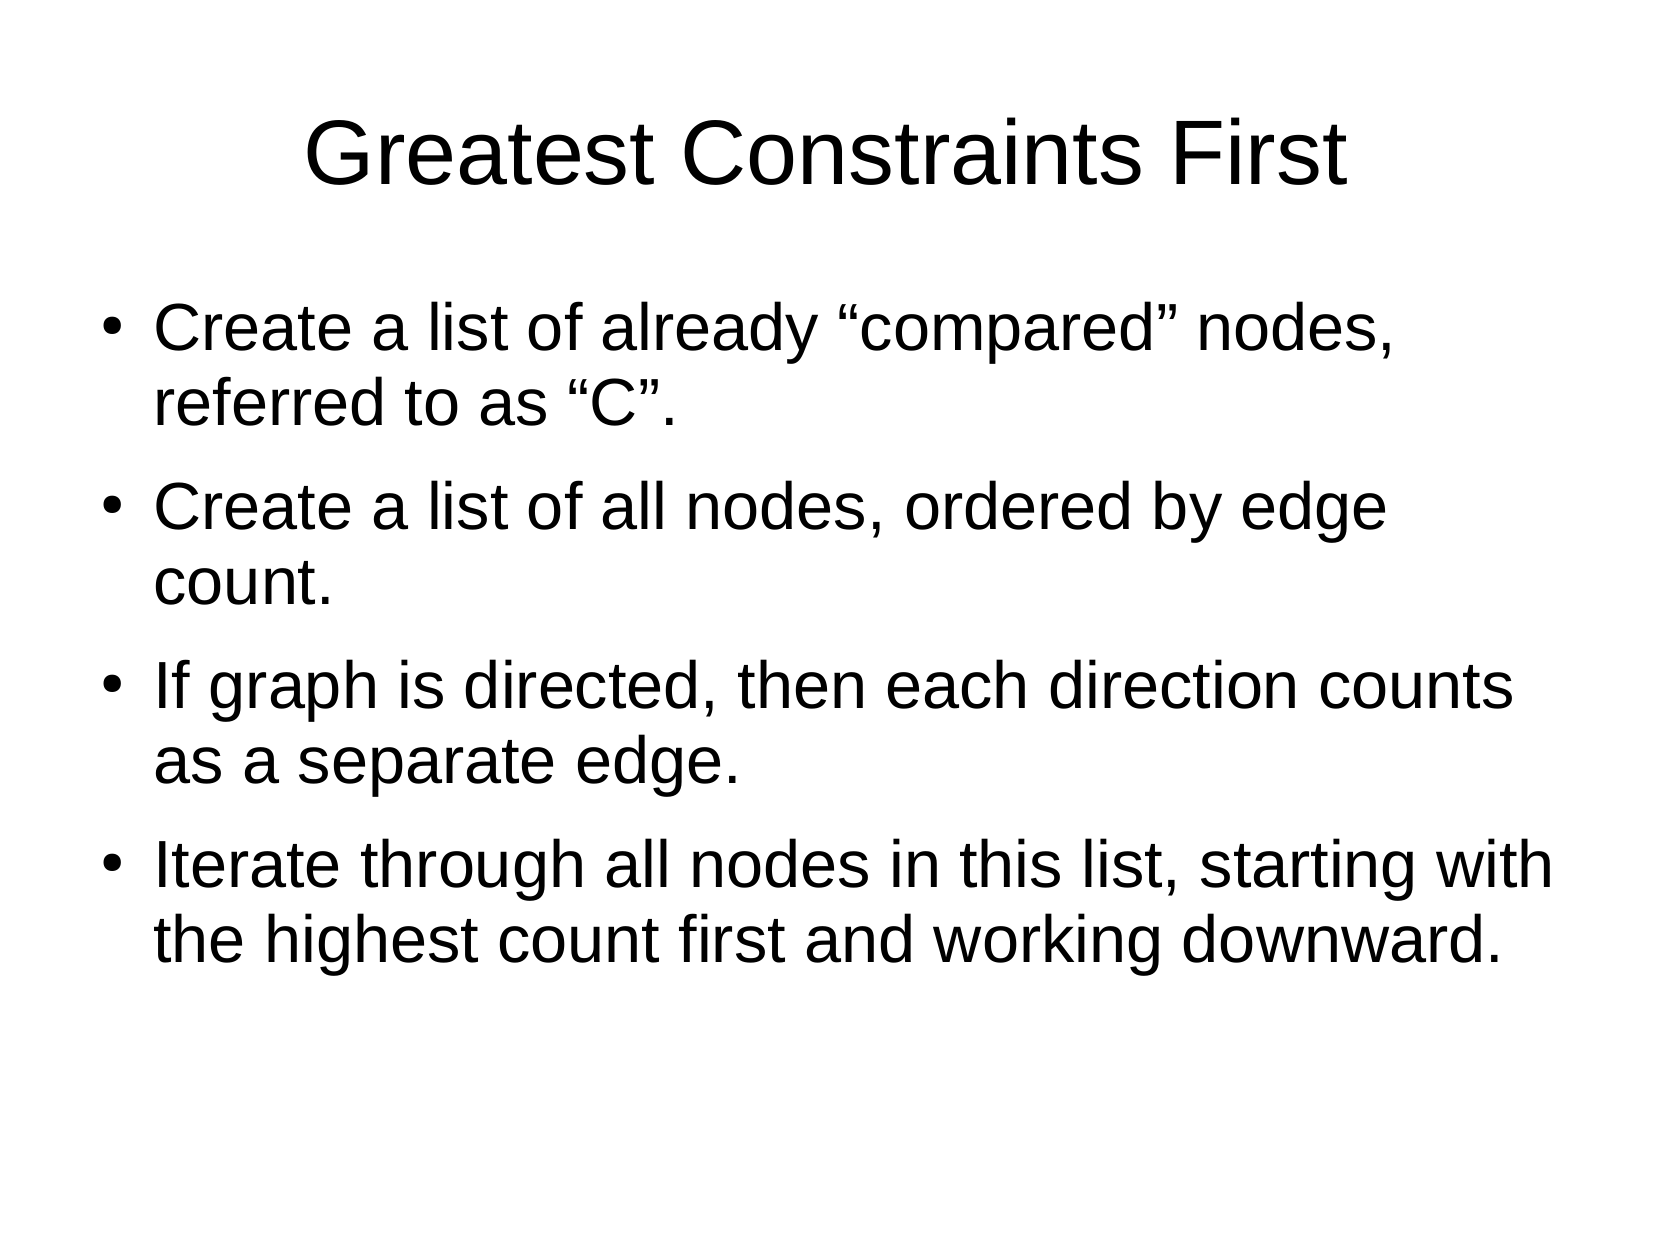

# Greatest Constraints First
Create a list of already “compared” nodes, referred to as “C”.
Create a list of all nodes, ordered by edge count.
If graph is directed, then each direction counts as a separate edge.
Iterate through all nodes in this list, starting with the highest count first and working downward.